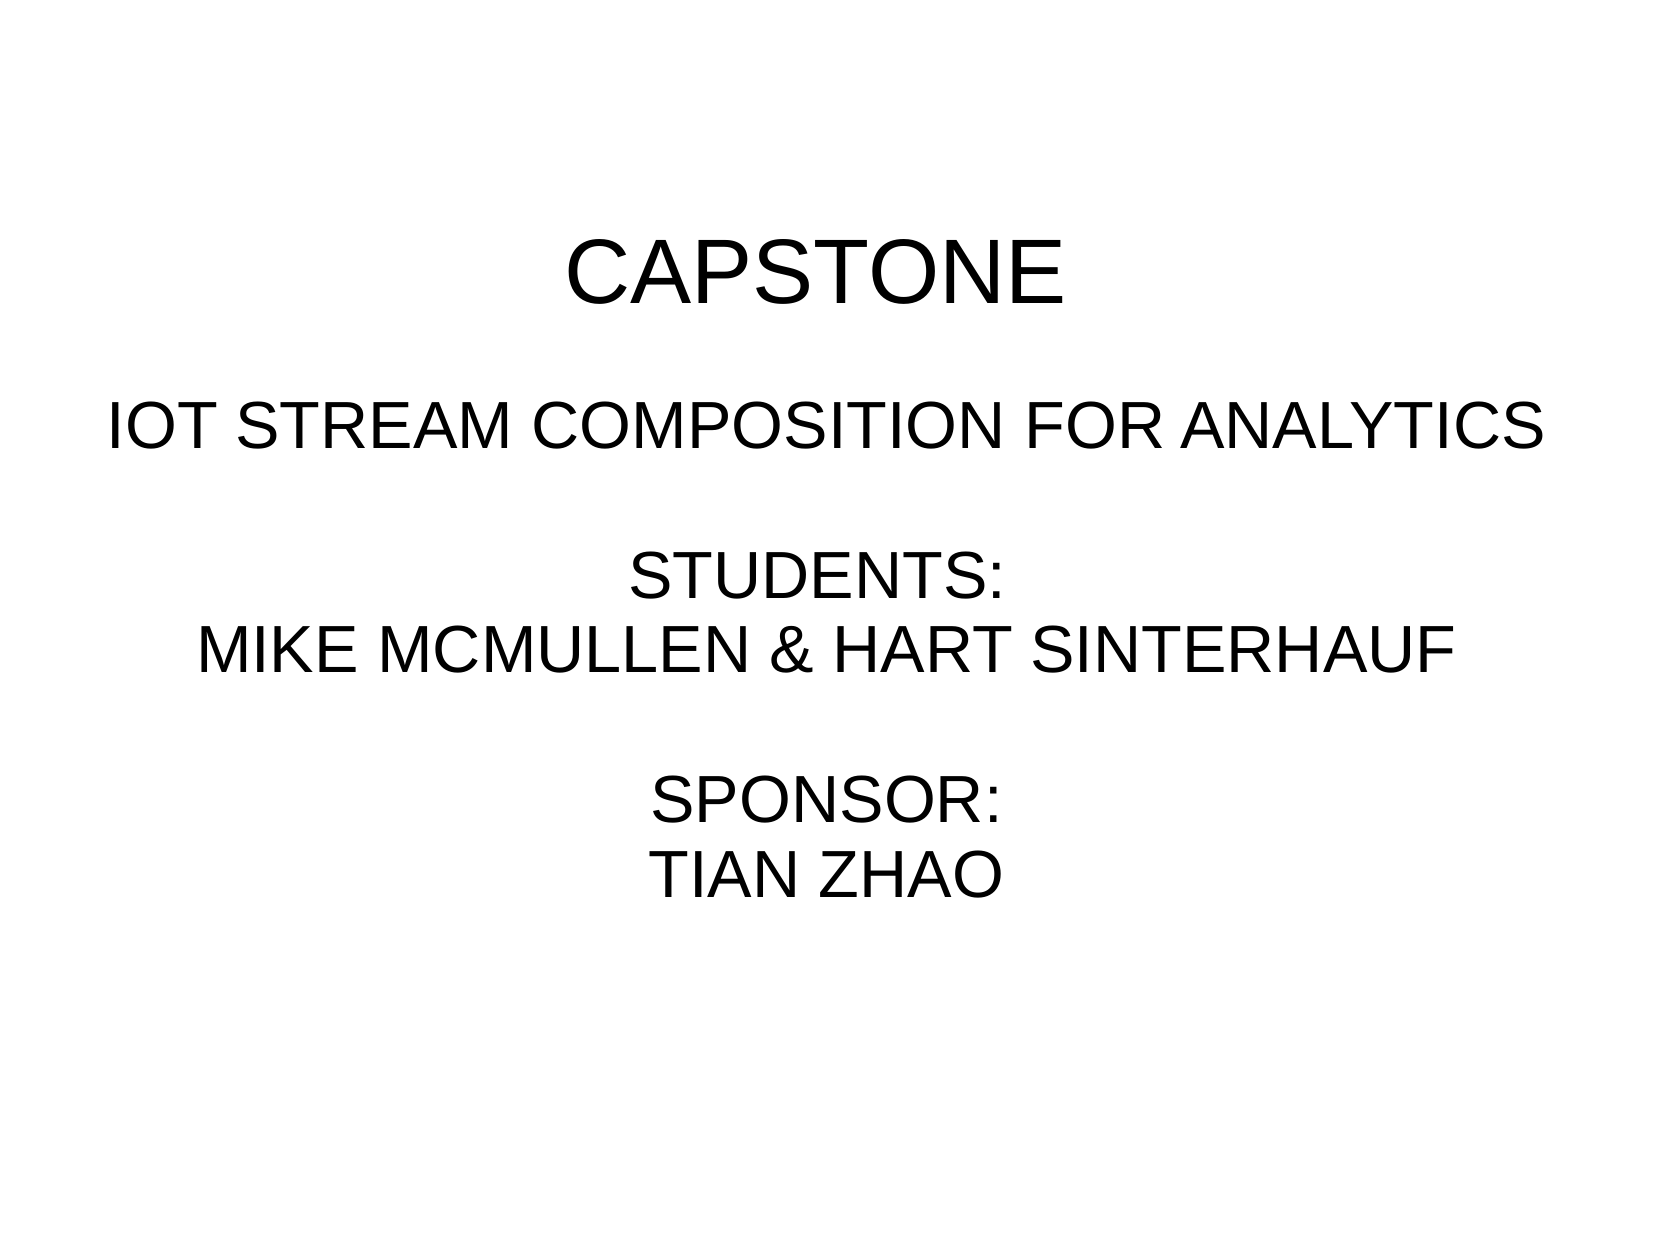

# CAPSTONE
IOT STREAM COMPOSITION FOR ANALYTICS
STUDENTS:
MIKE MCMULLEN & HART SINTERHAUF
SPONSOR:
TIAN ZHAO